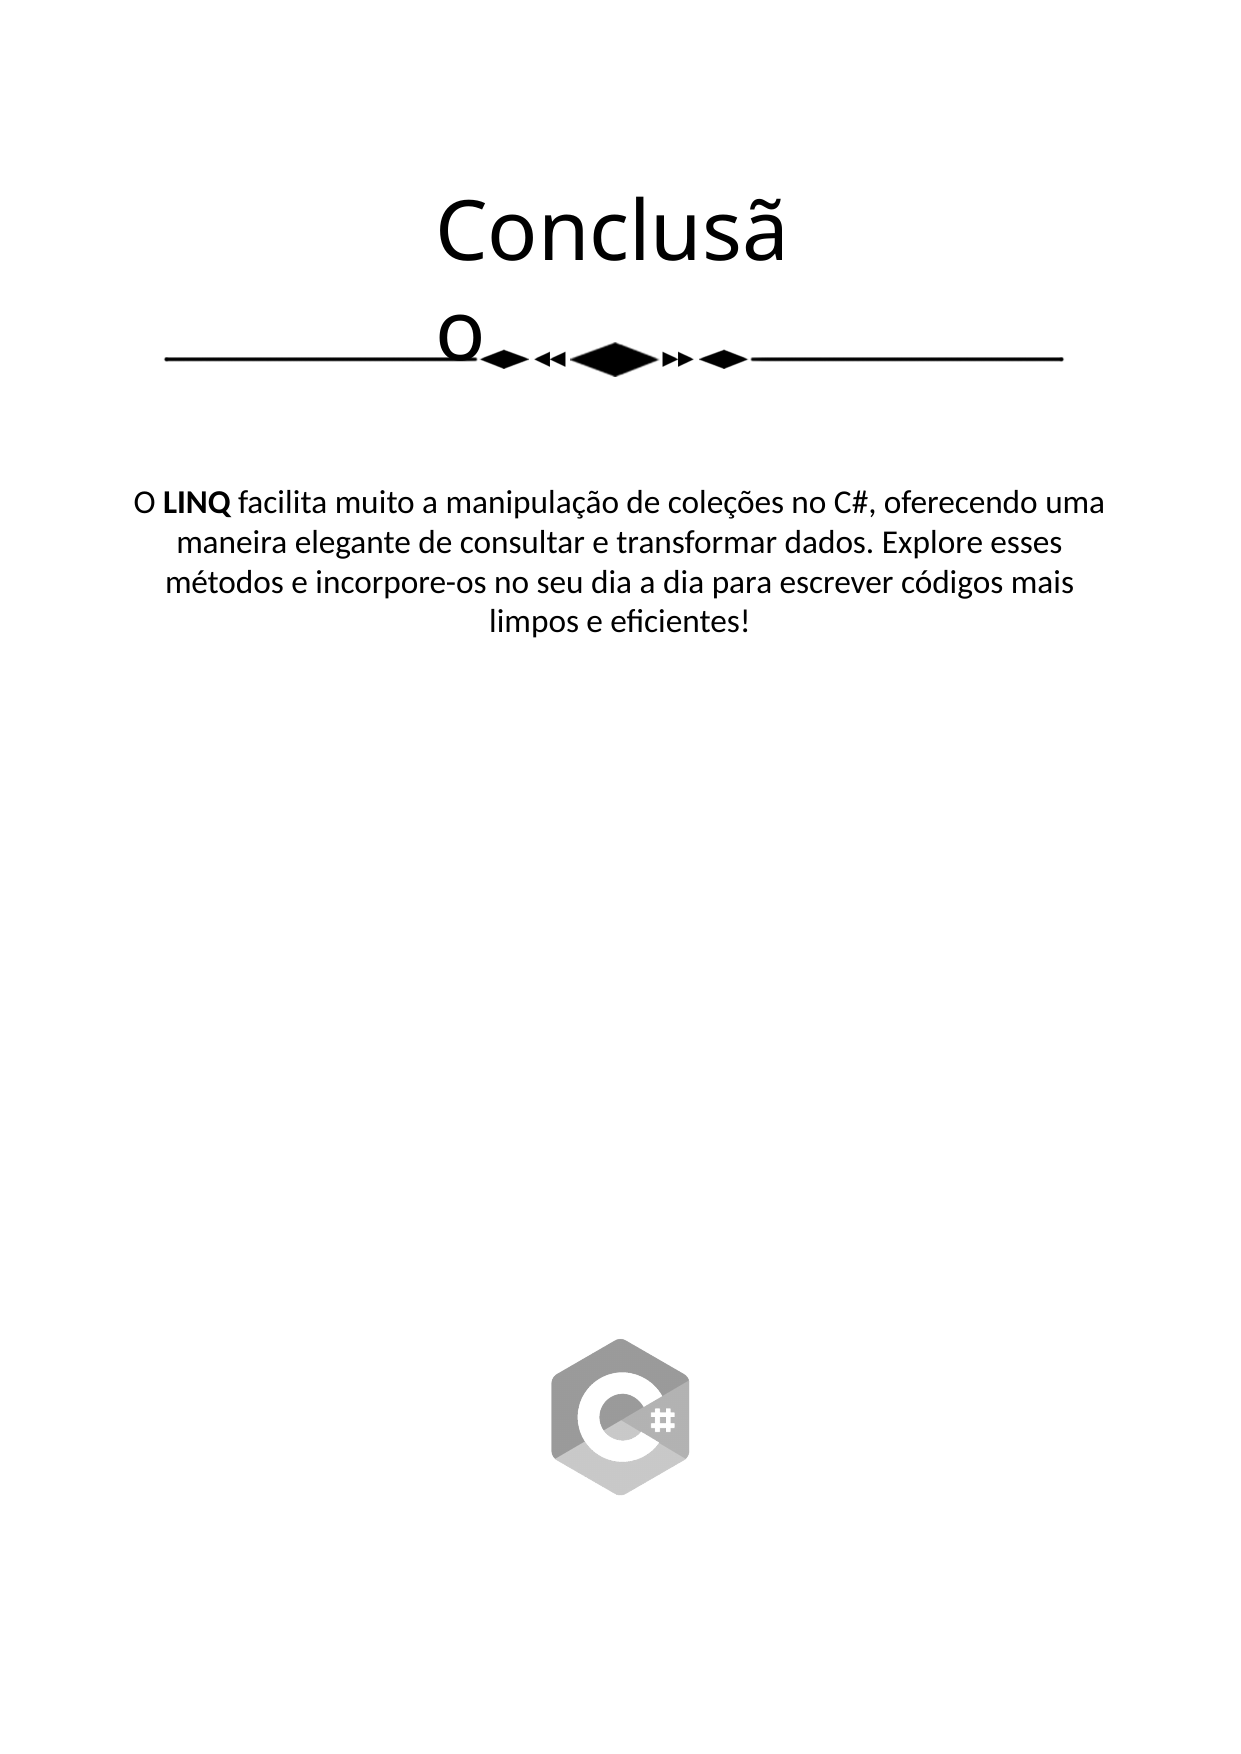

Conclusão
O LINQ facilita muito a manipulação de coleções no C#, oferecendo uma maneira elegante de consultar e transformar dados. Explore esses métodos e incorpore-os no seu dia a dia para escrever códigos mais limpos e eficientes!